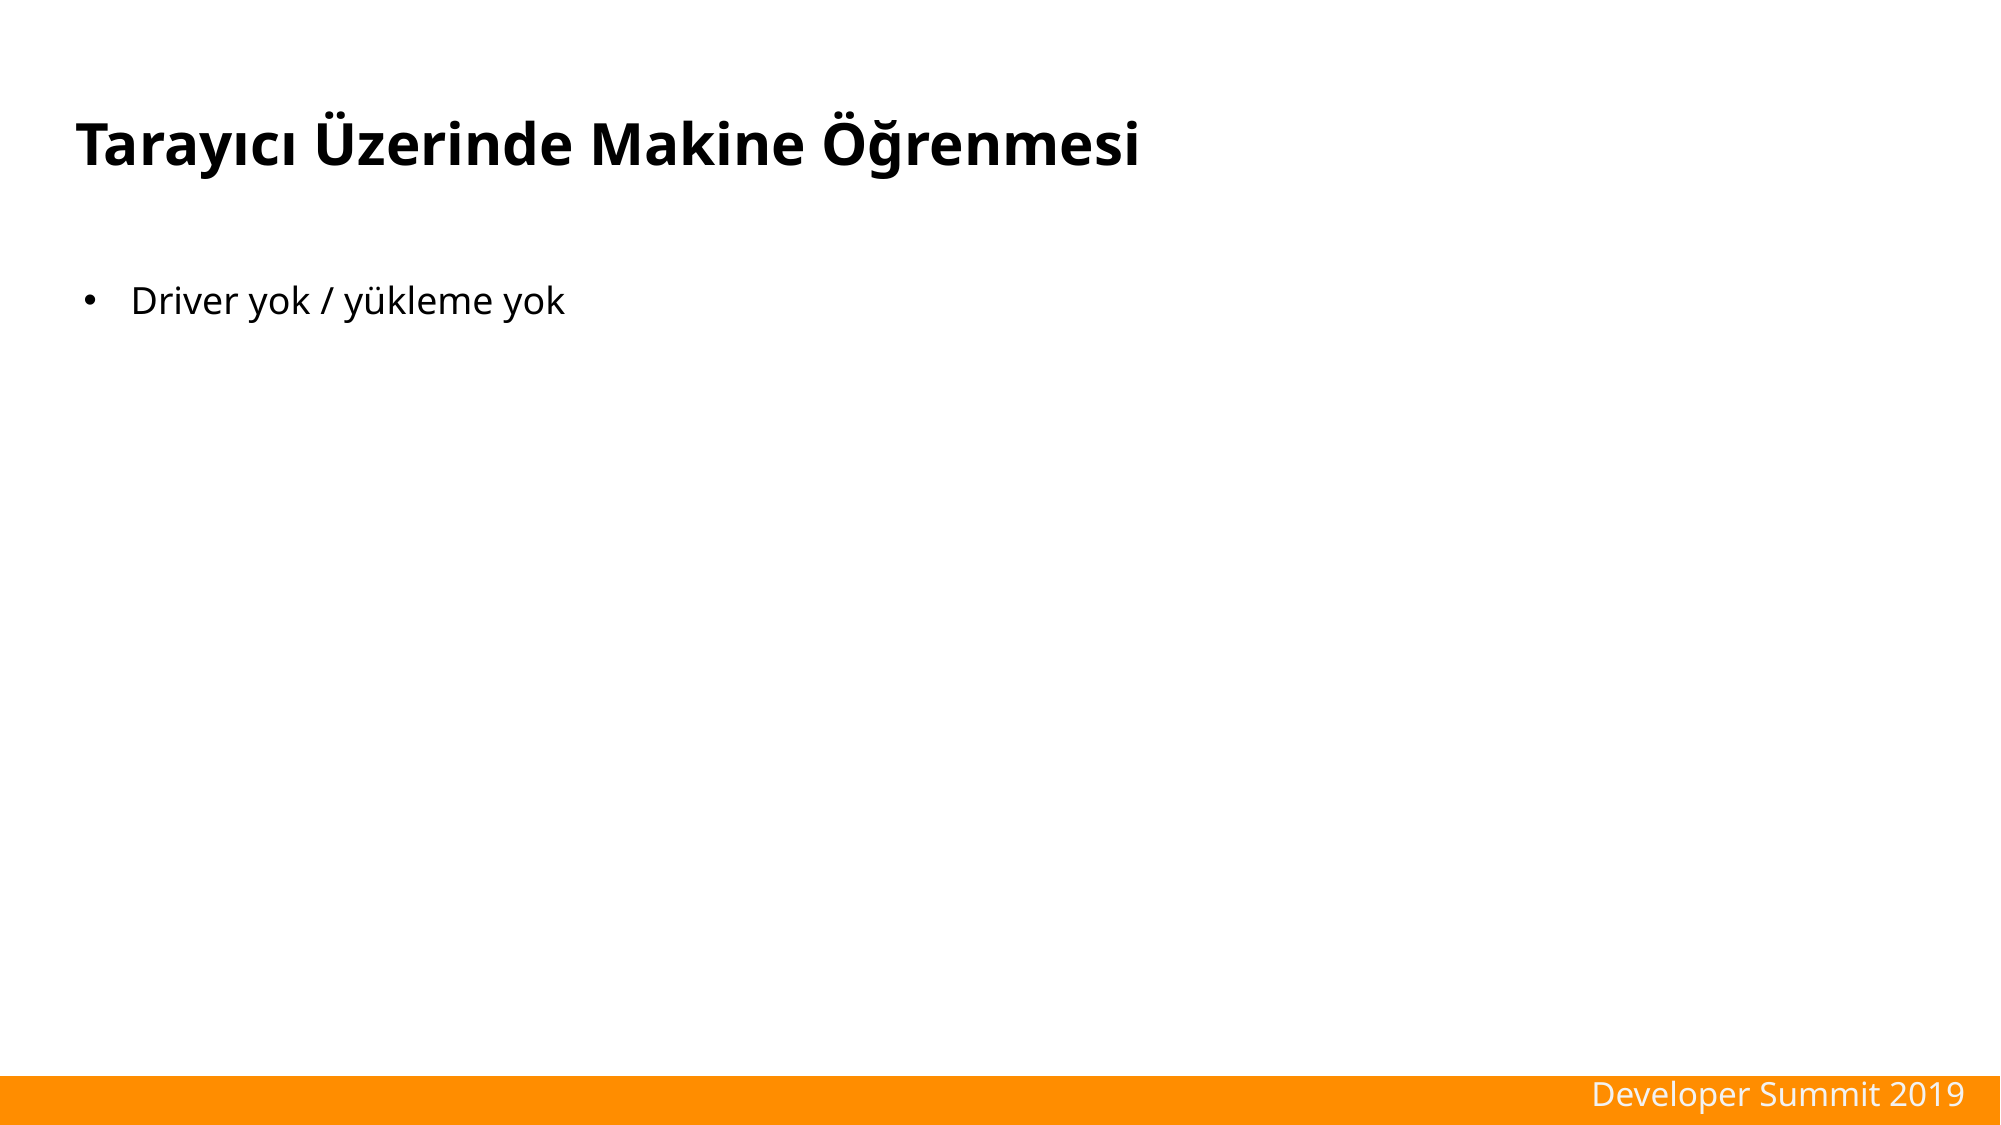

Tarayıcı Üzerinde Makine Öğrenmesi
Driver yok / yükleme yok
Developer Summit 2019